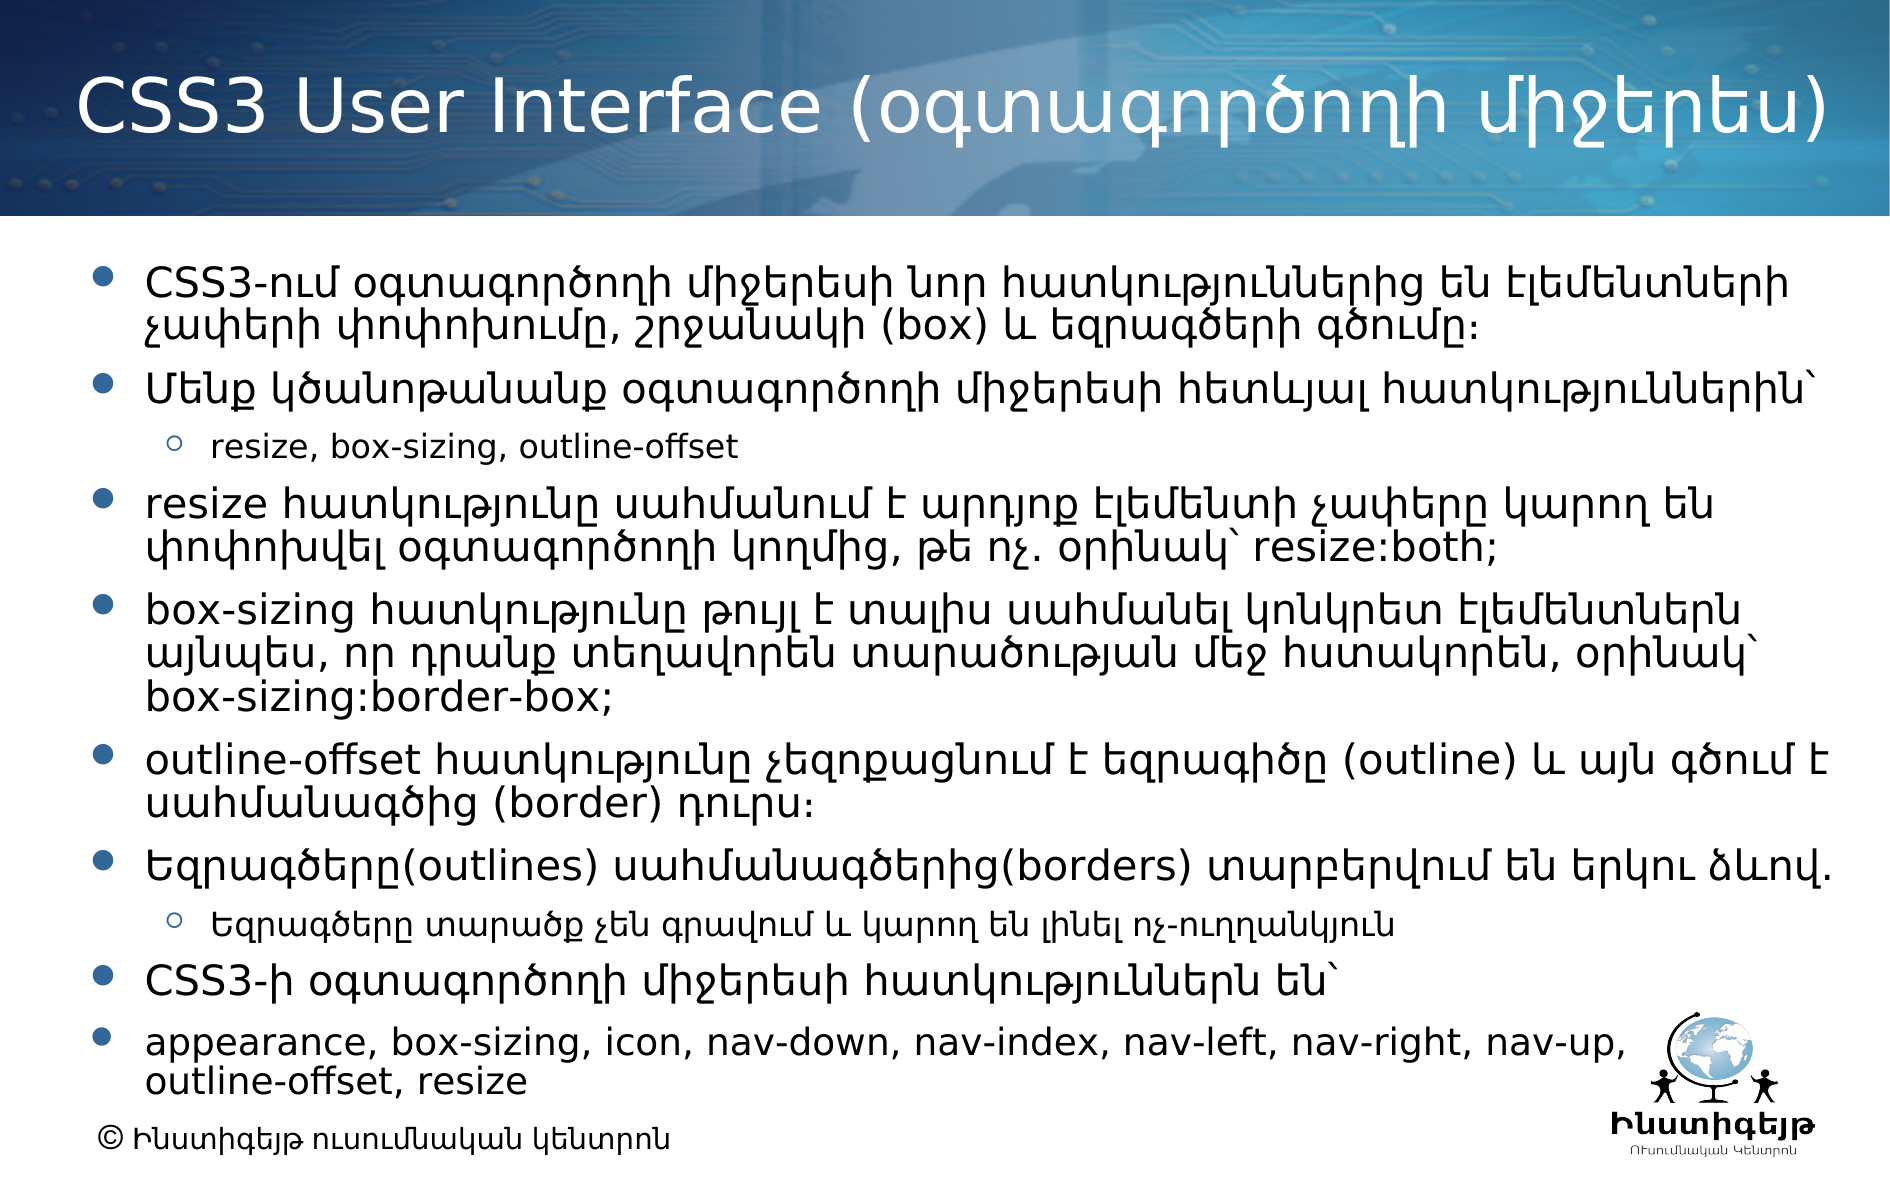

CSS3 User Interface (օգտագործողի միջերես)
# CSS3-ում օգտագործողի միջերեսի նոր հատկություններից են էլեմենտների չափերի փոփոխումը, շրջանակի (box) և եզրագծերի գծումը։
Մենք կծանոթանանք օգտագործողի միջերեսի հետևյալ հատկություններին՝
resize, box-sizing, outline-offset
resize հատկությունը սահմանում է արդյոք էլեմենտի չափերը կարող են փոփոխվել օգտագործողի կողմից, թե ոչ․ օրինակ՝ resize:both;
box-sizing հատկությունը թույլ է տալիս սահմանել կոնկրետ էլեմենտներն այնպես, որ դրանք տեղավորեն տարածության մեջ հստակորեն, օրինակ՝ box-sizing:border-box;
outline-offset հատկությունը չեզոքացնում է եզրագիծը (outline) և այն գծում է սահմանագծից (border) դուրս։
Եզրագծերը(outlines) սահմանագծերից(borders) տարբերվում են երկու ձևով․
Եզրագծերը տարածք չեն գրավում և կարող են լինել ոչ-ուղղանկյուն
CSS3-ի օգտագործողի միջերեսի հատկություններն են՝
appearance, box-sizing, icon, nav-down, nav-index, nav-left, nav-right, nav-up,
outline-offset, resize